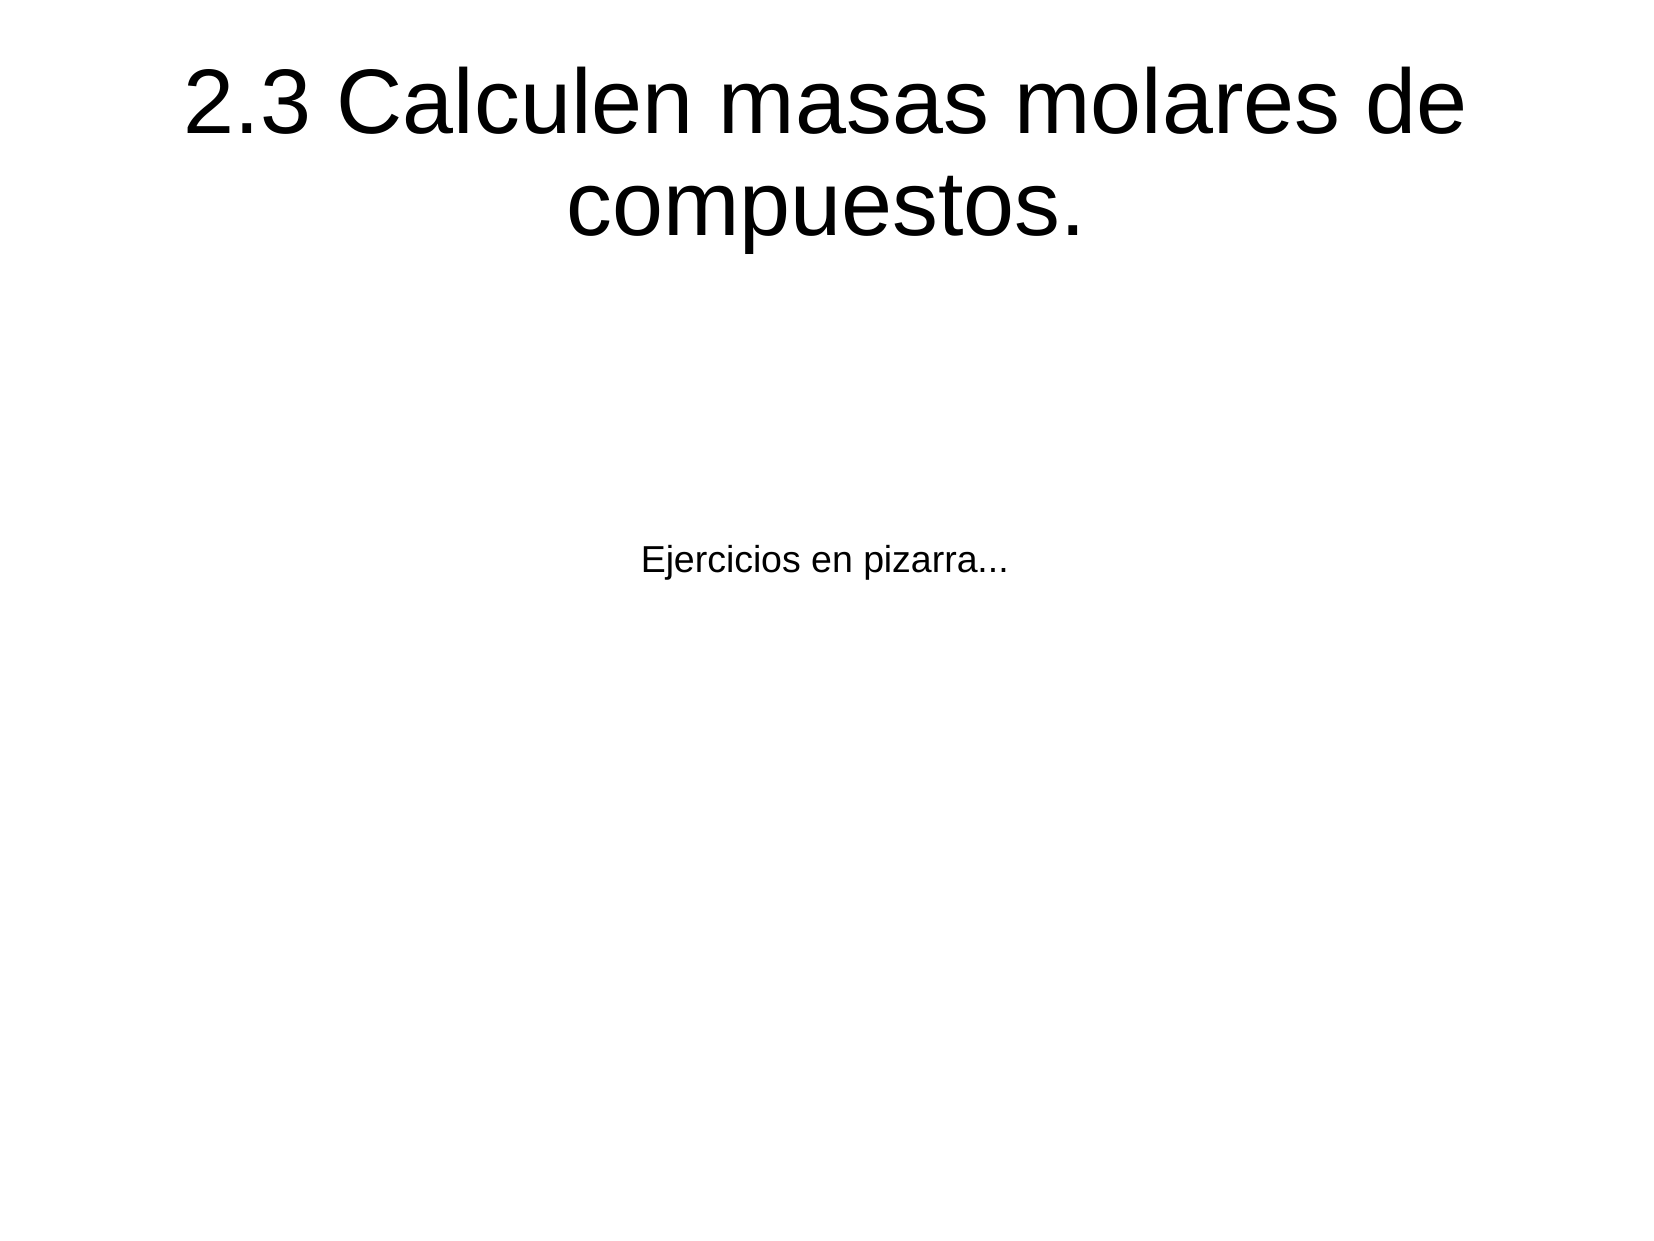

# 2.3 Calculen masas molares de compuestos.
Ejercicios en pizarra...